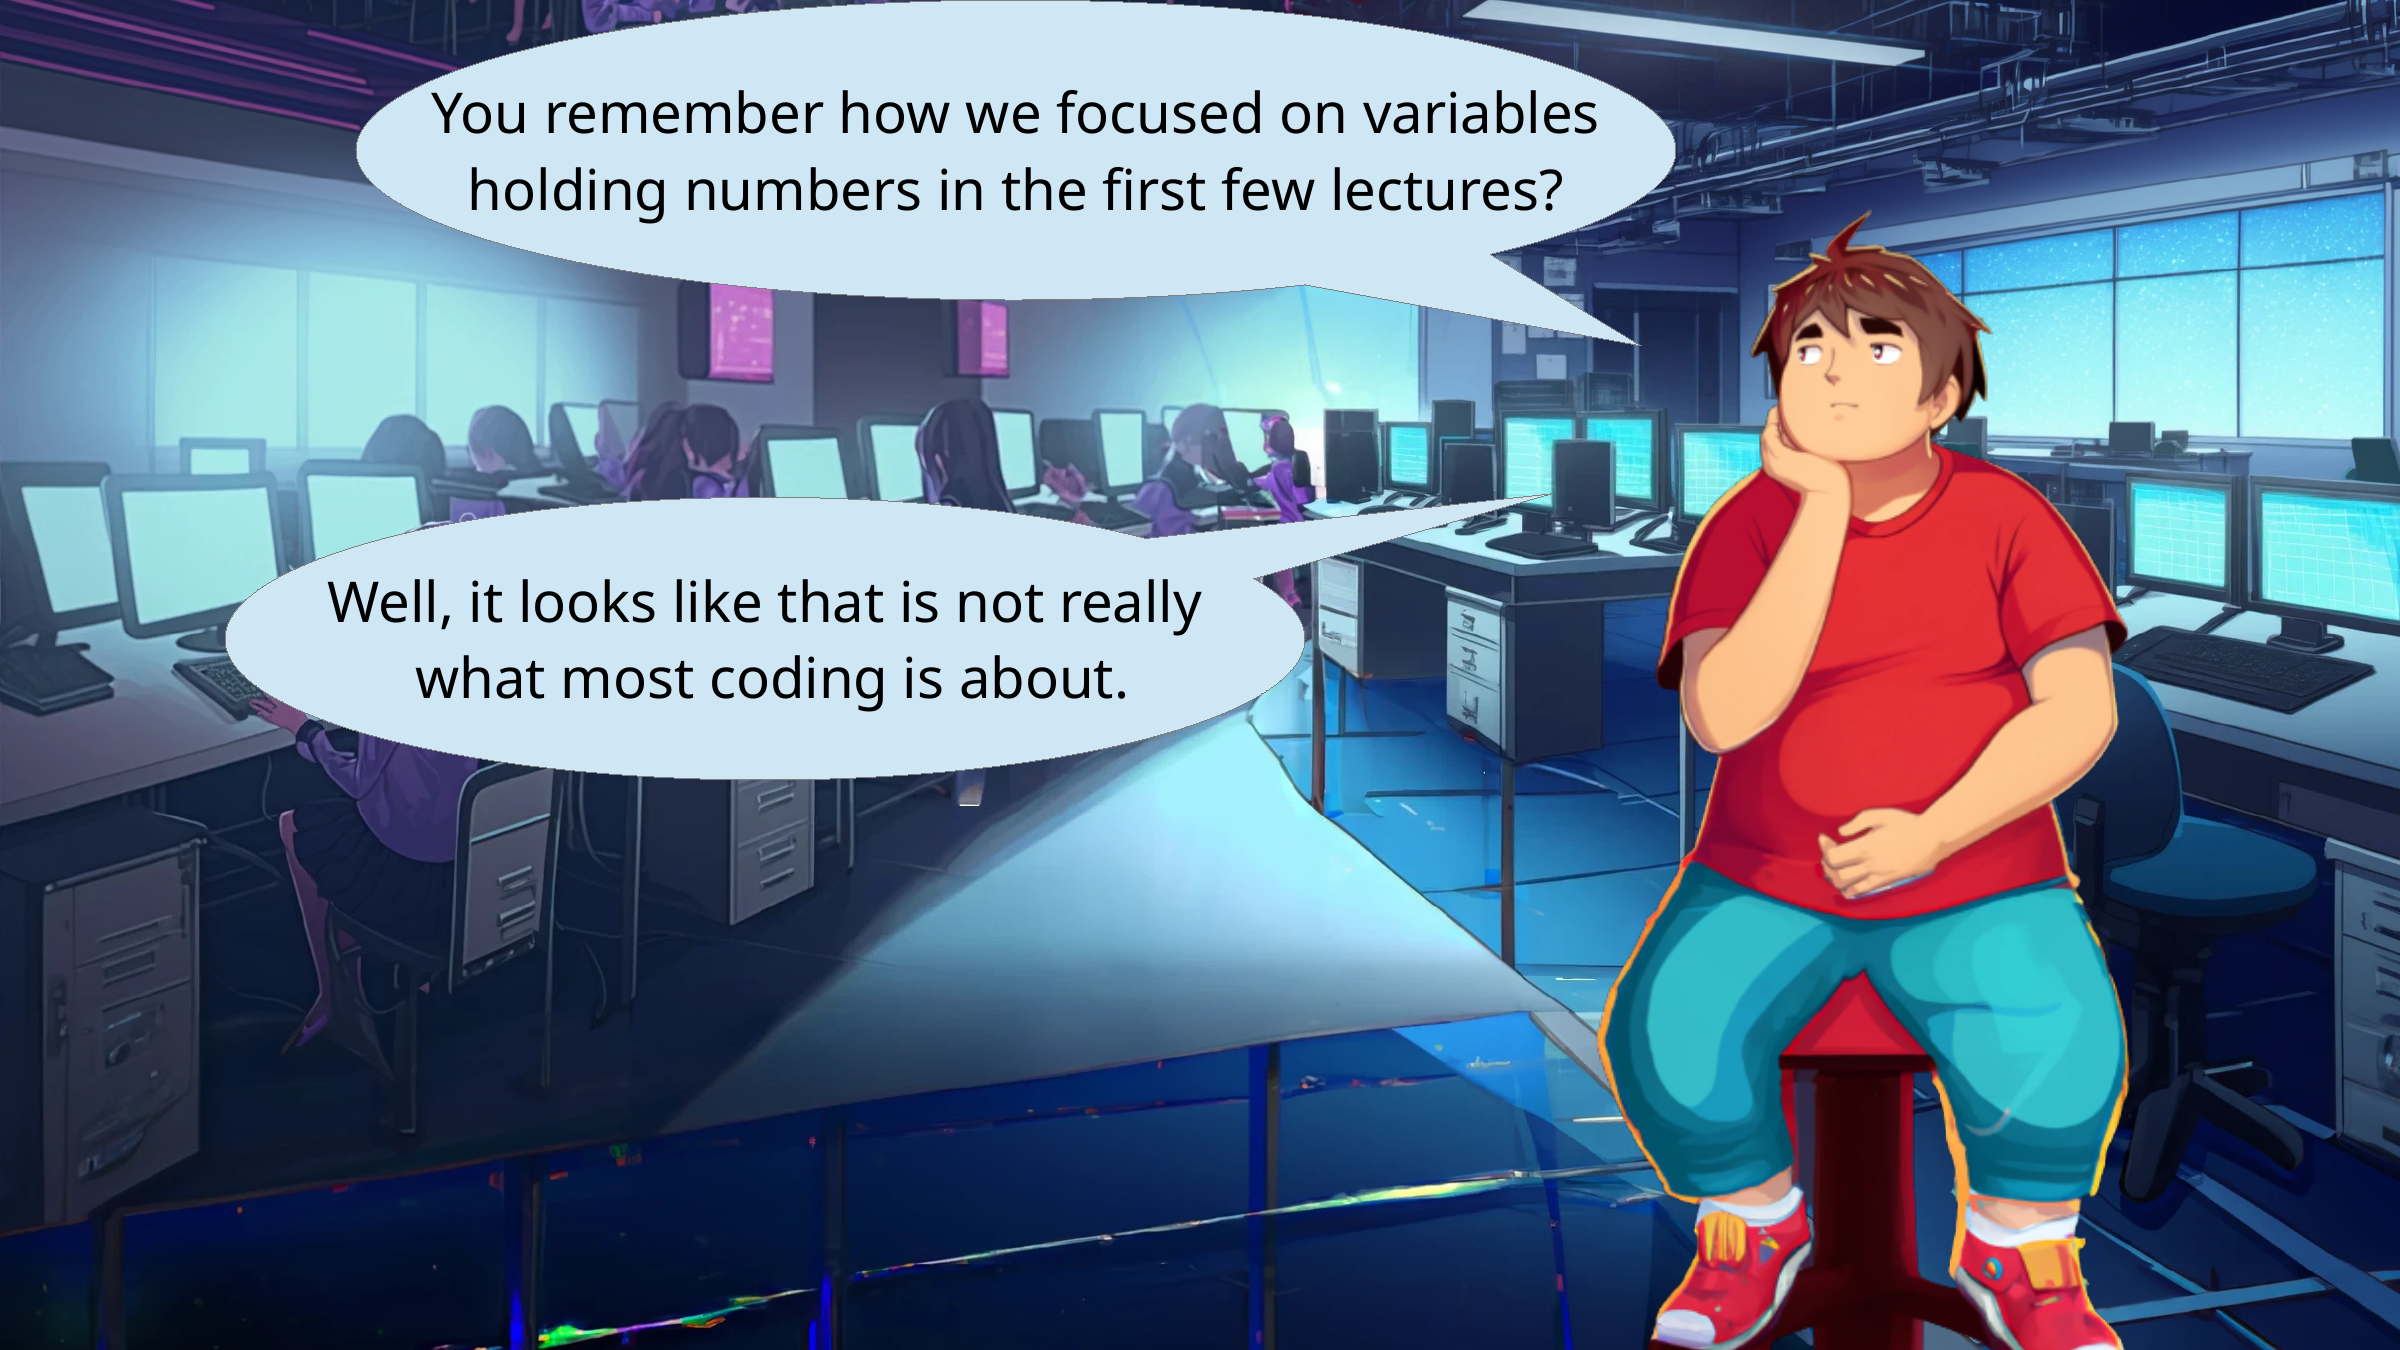

You remember how we focused on variables
holding numbers in the first few lectures?
Well, it looks like that is not really
 what most coding is about.